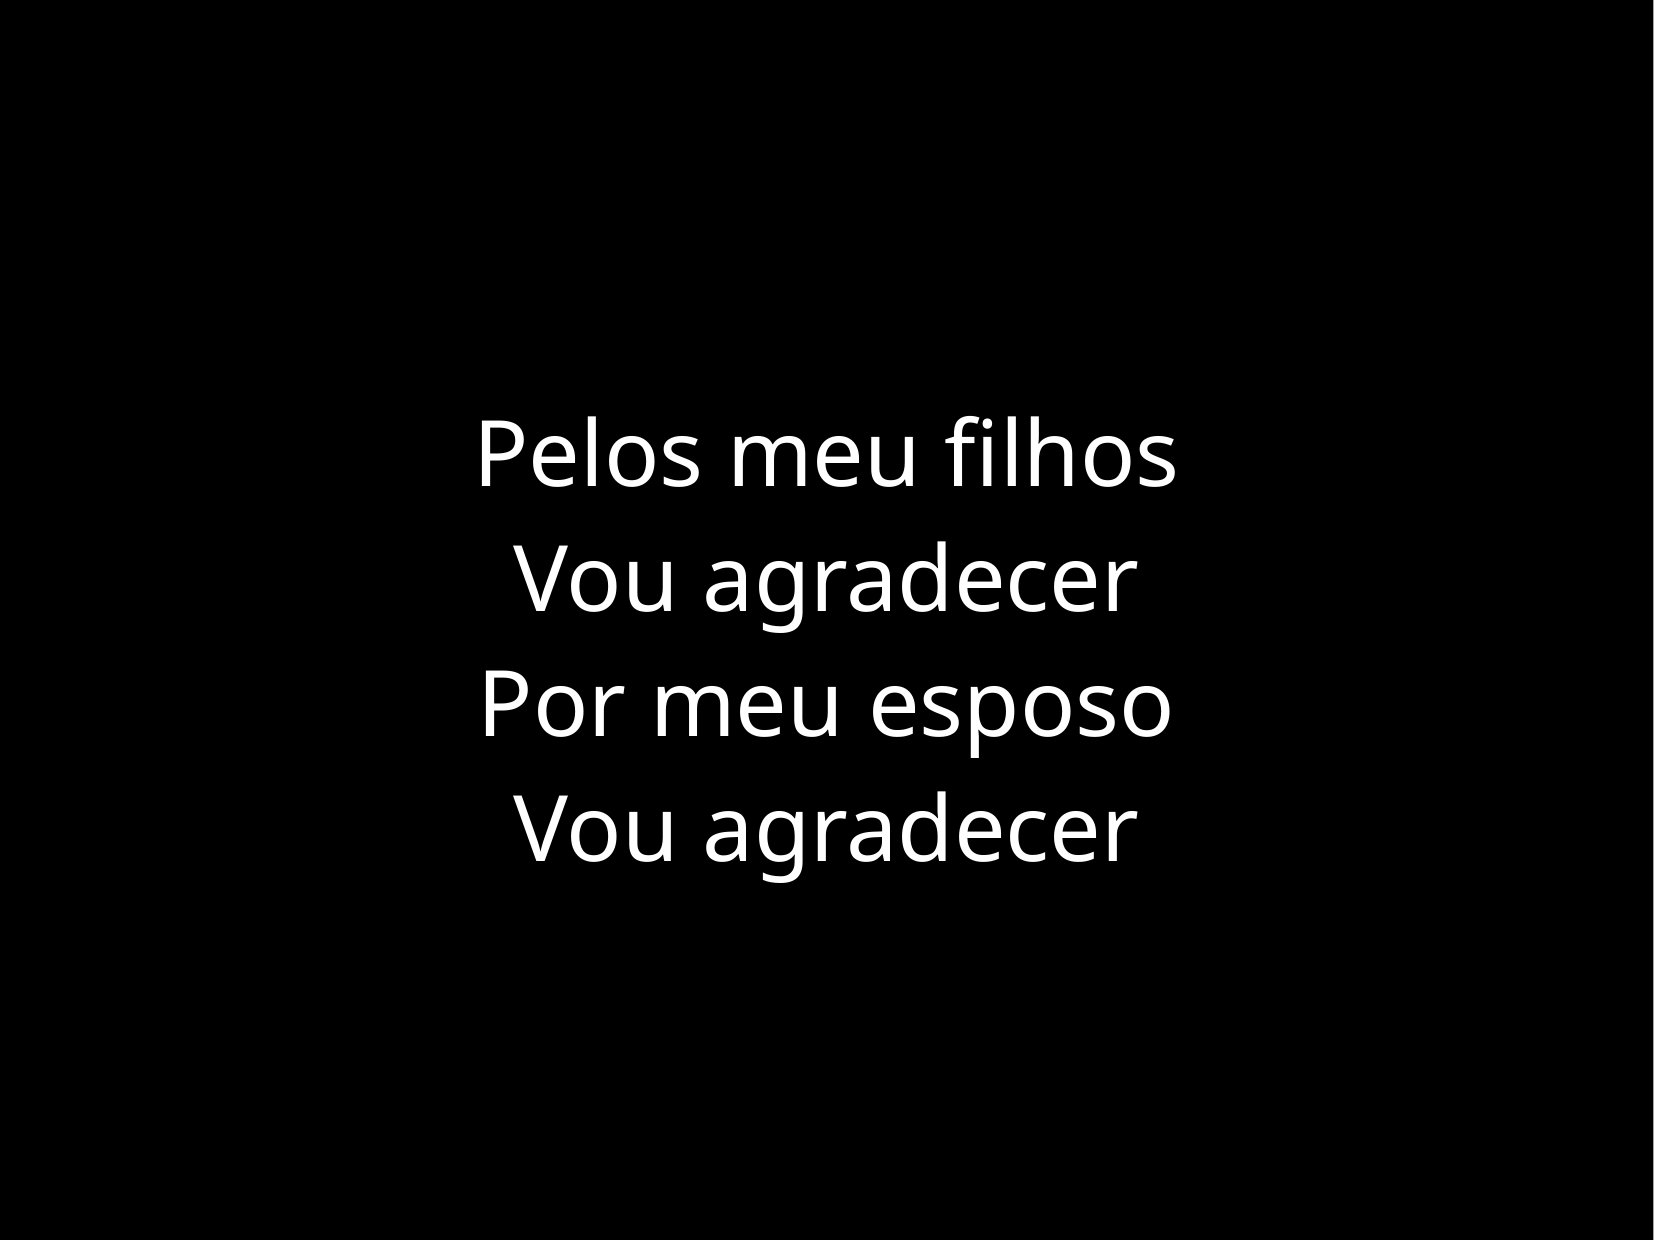

# Pelos meu filhos Vou agradecer Por meu esposo Vou agradecer